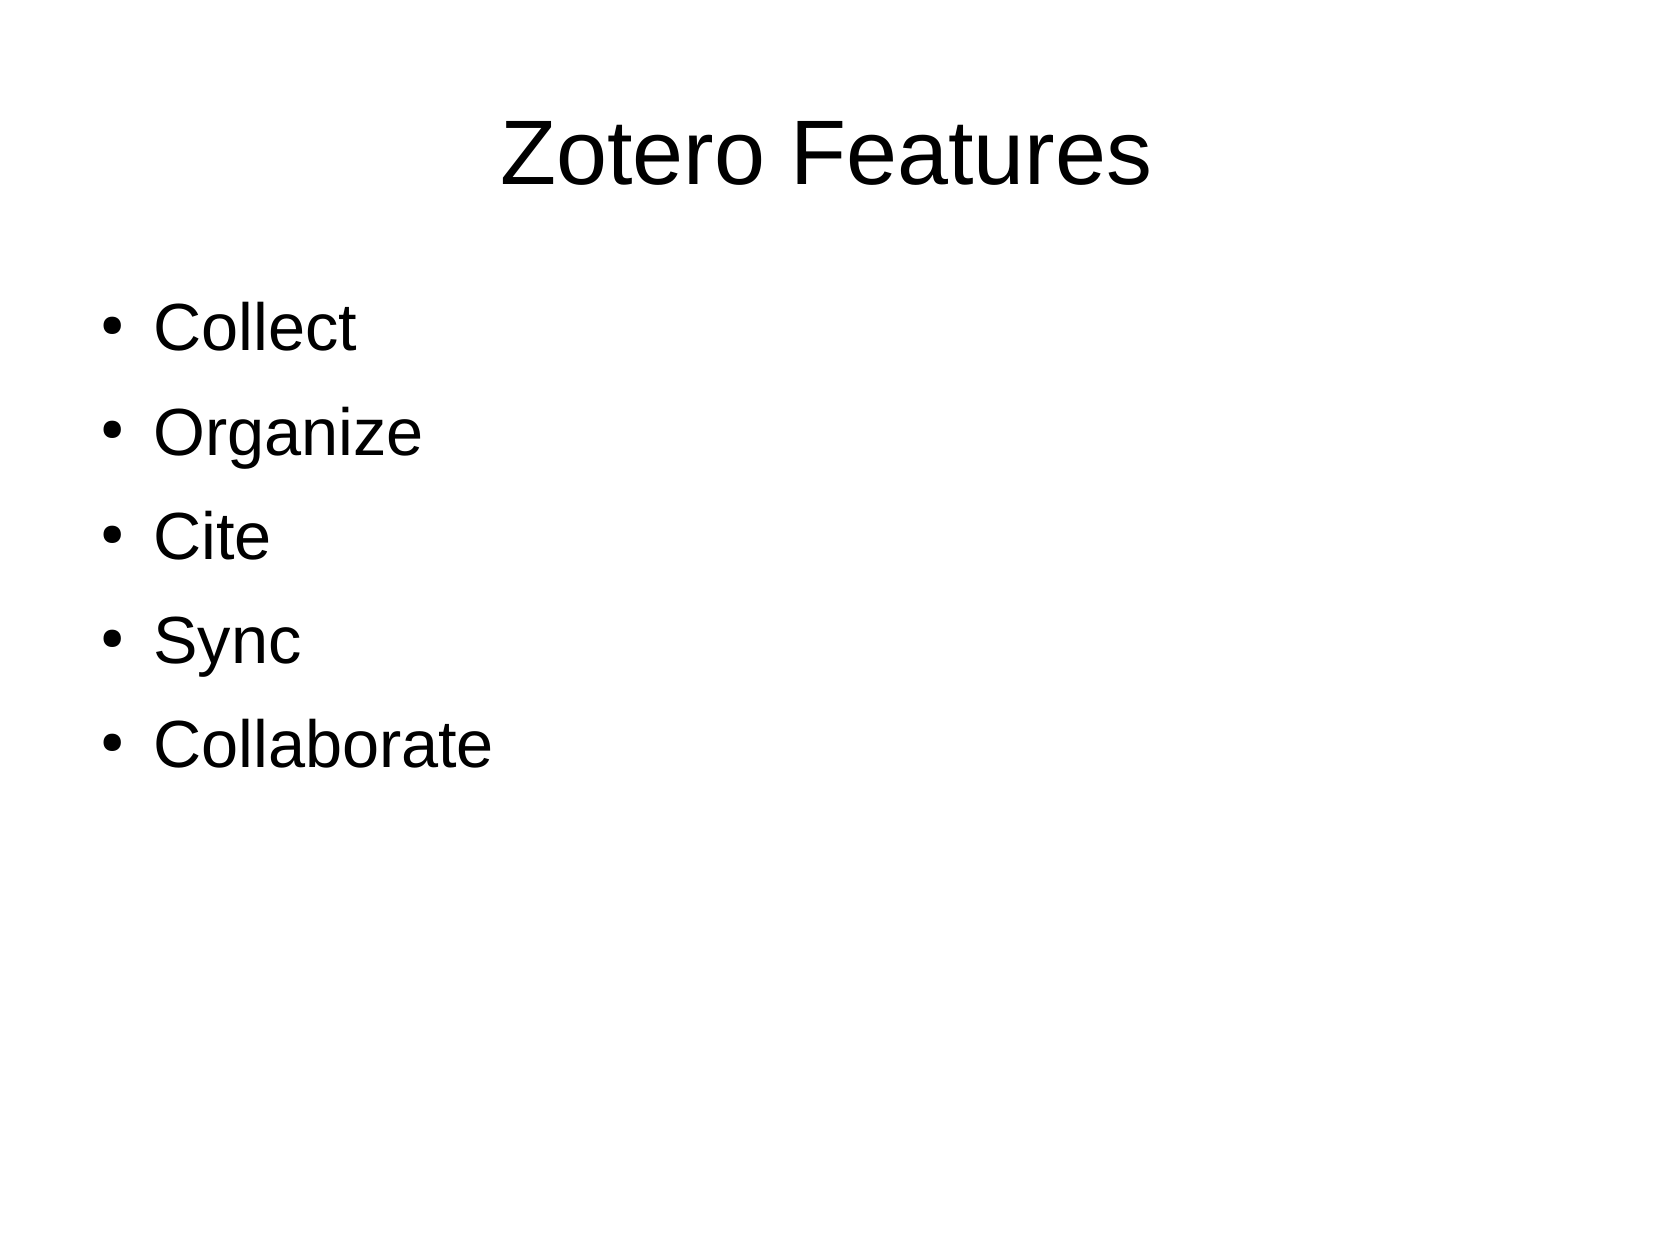

# Zotero Features
Collect
Organize
Cite
Sync
Collaborate